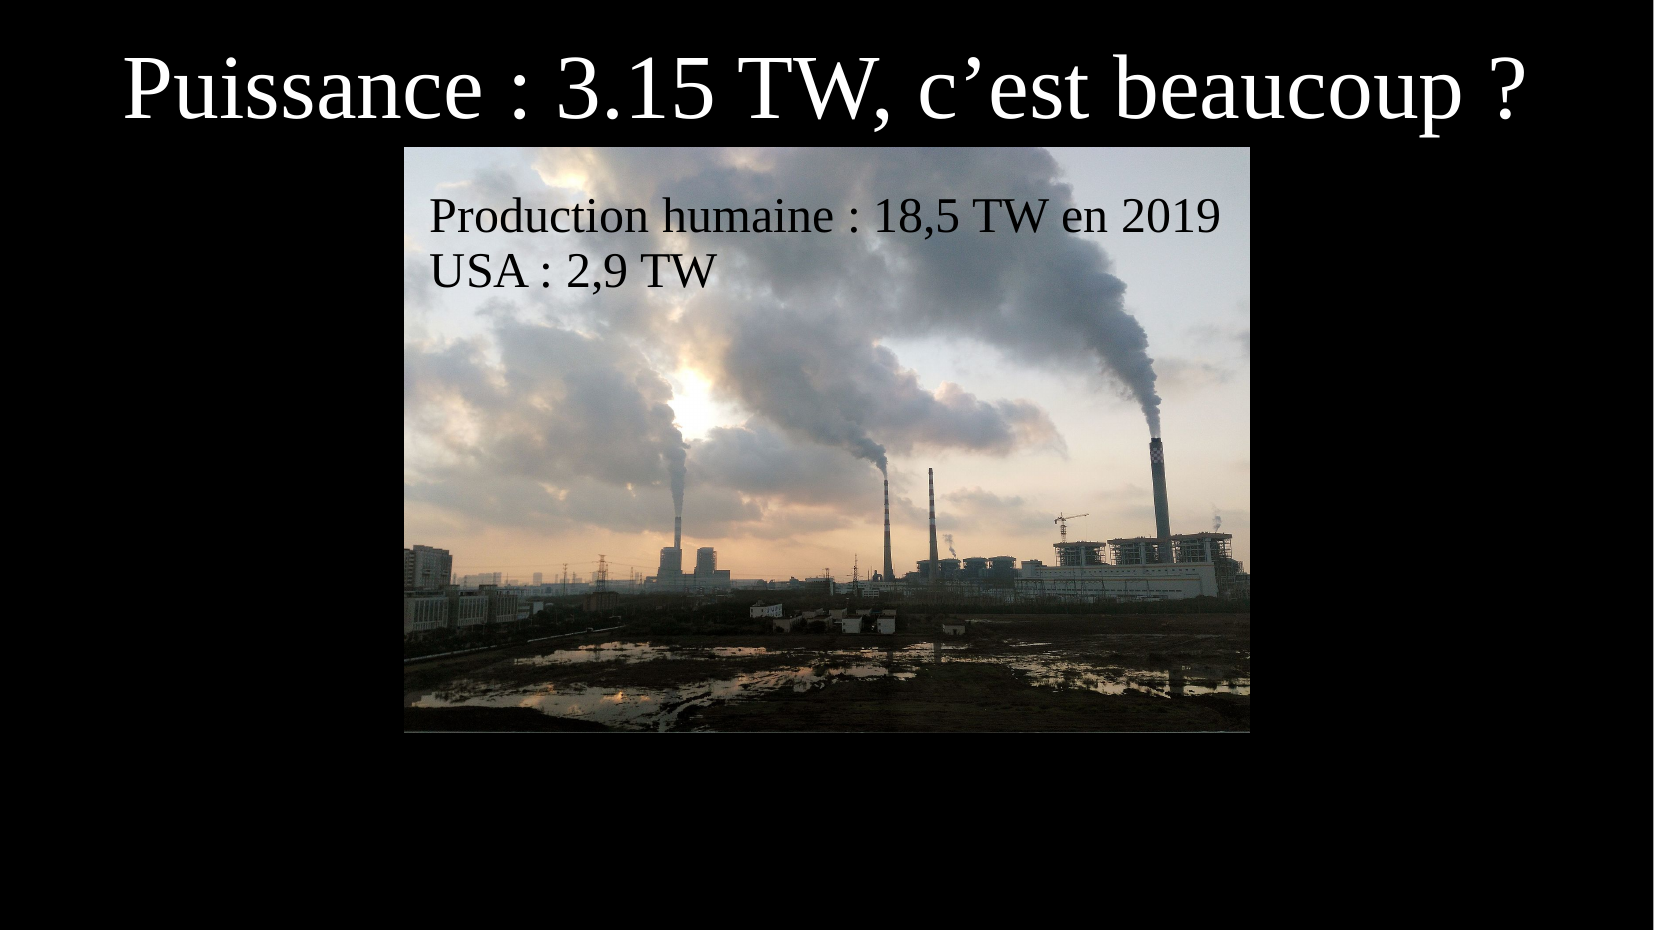

# Puissance : 3.15 TW, c’est beaucoup ?
Production humaine : 18,5 TW en 2019
USA : 2,9 TW